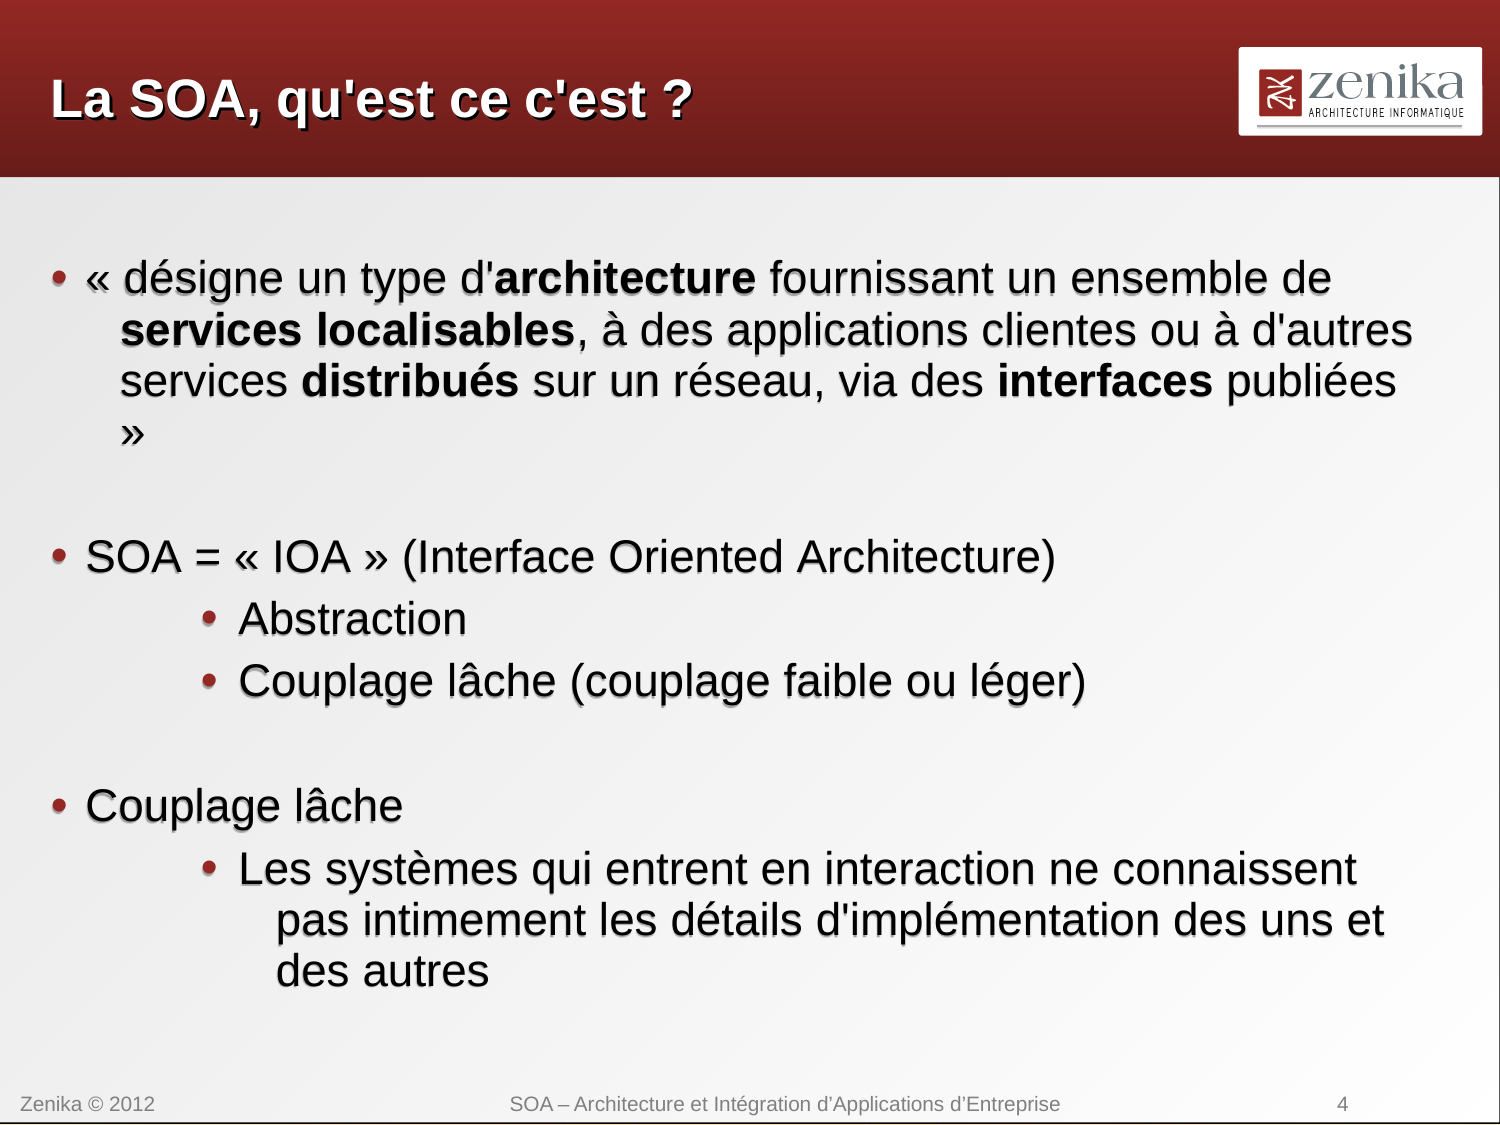

# La SOA, qu'est ce c'est ?
« désigne un type d'architecture fournissant un ensemble de services localisables, à des applications clientes ou à d'autres services distribués sur un réseau, via des interfaces publiées »
SOA = « IOA » (Interface Oriented Architecture)
Abstraction
Couplage lâche (couplage faible ou léger)
Couplage lâche
Les systèmes qui entrent en interaction ne connaissent pas intimement les détails d'implémentation des uns et des autres